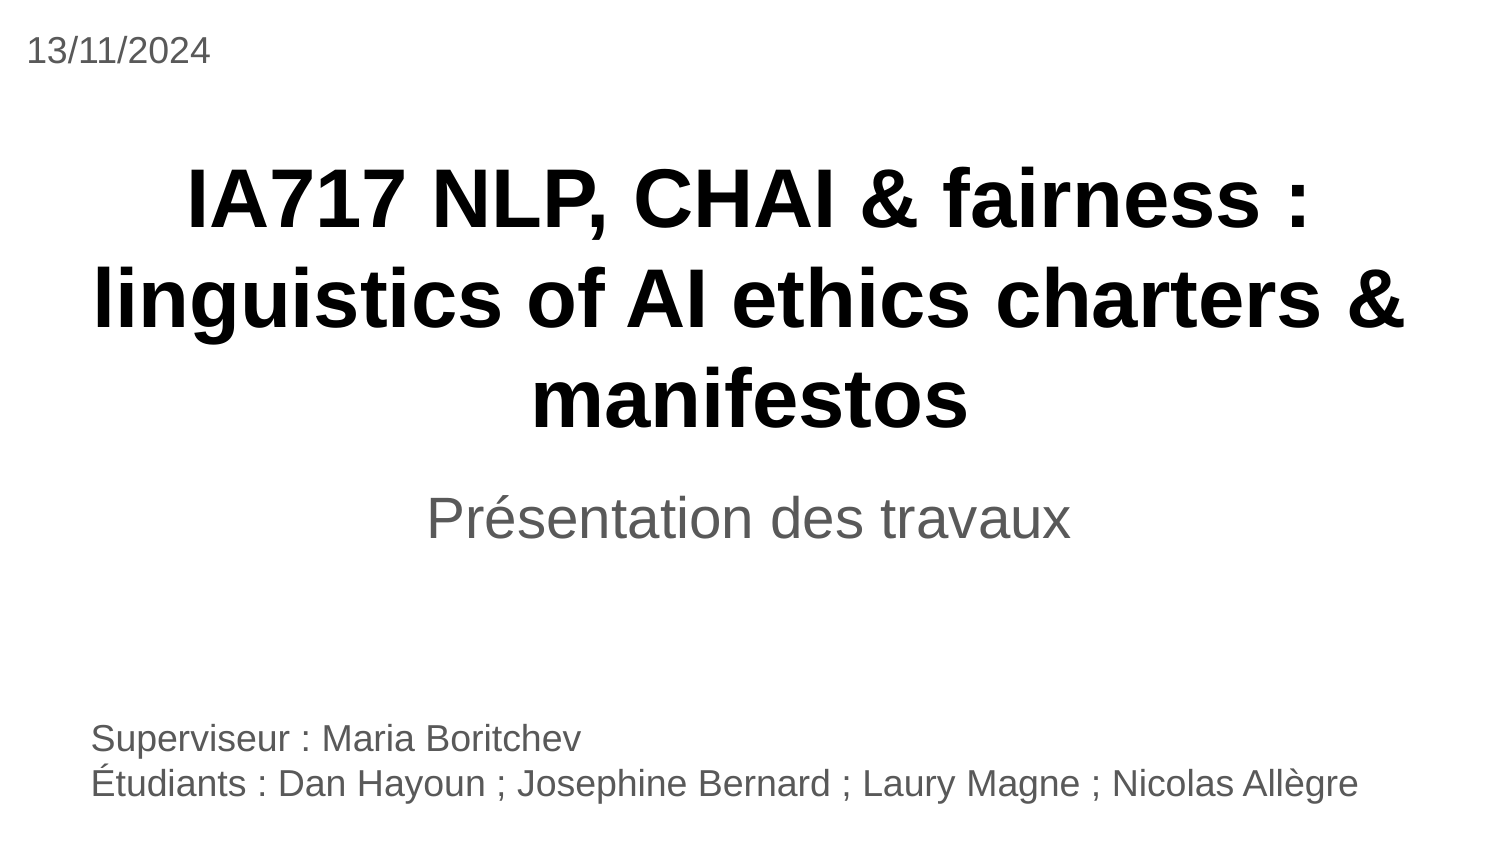

13/11/2024
IA717 NLP, CHAI & fairness : linguistics of AI ethics charters & manifestos
# Présentation des travaux
Superviseur : Maria Boritchev
Étudiants : Dan Hayoun ; Josephine Bernard ; Laury Magne ; Nicolas Allègre